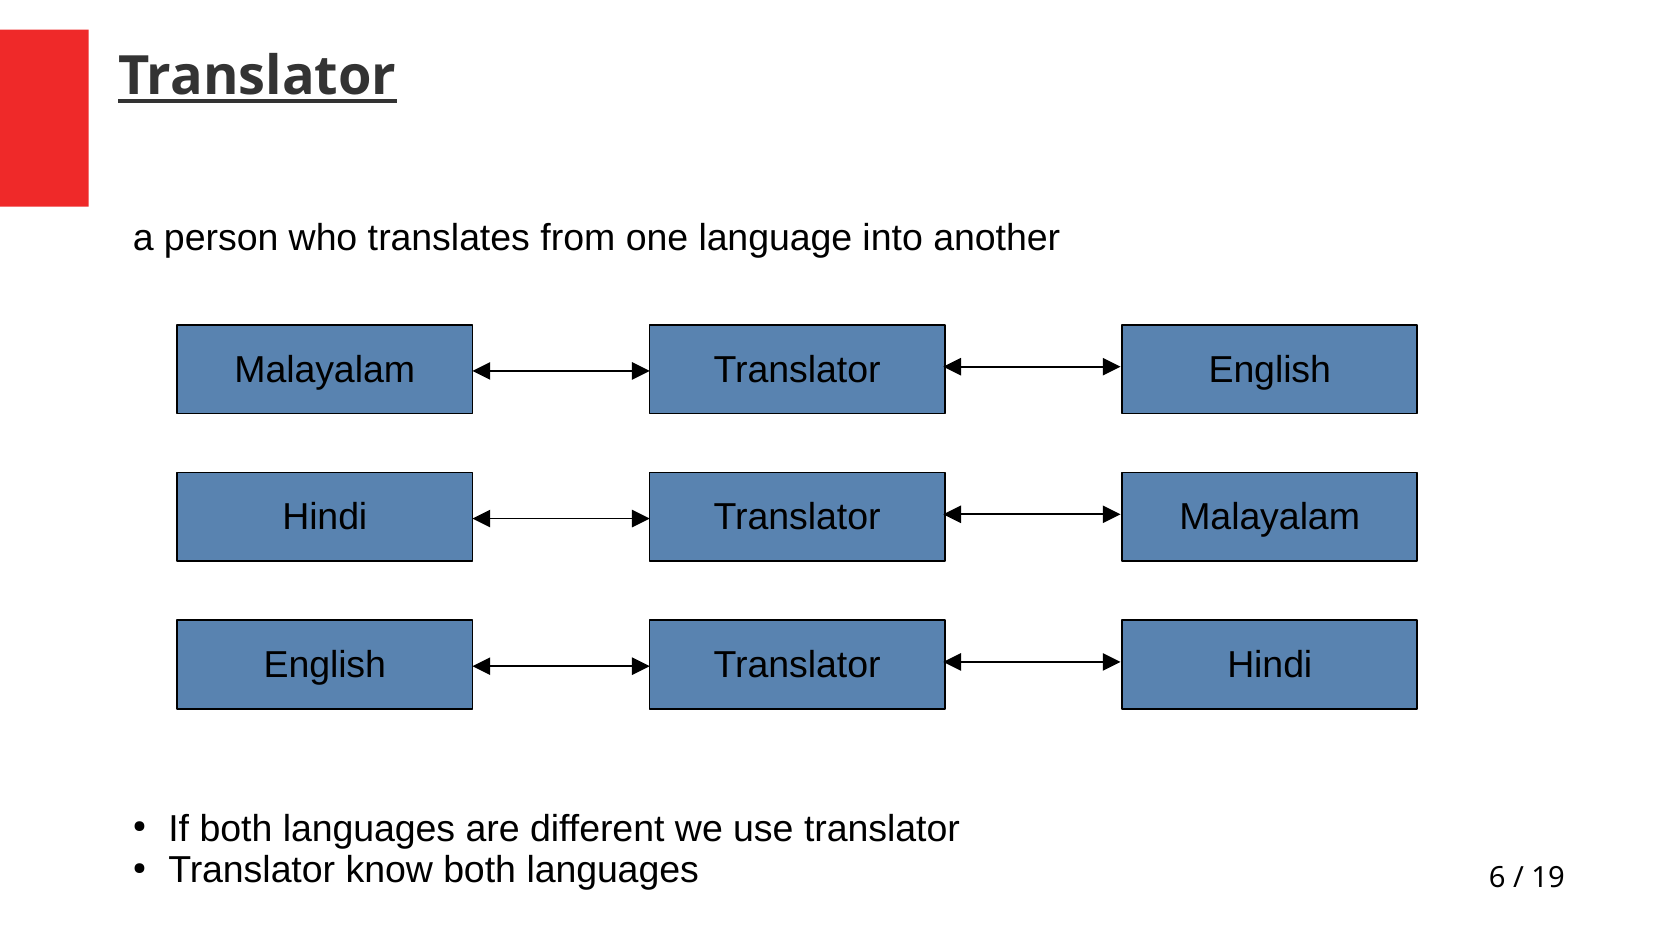

# Translator
a person who translates from one language into another
Malayalam
Translator
English
Hindi
Translator
Malayalam
English
Translator
Hindi
If both languages are different we use translator
Translator know both languages
6